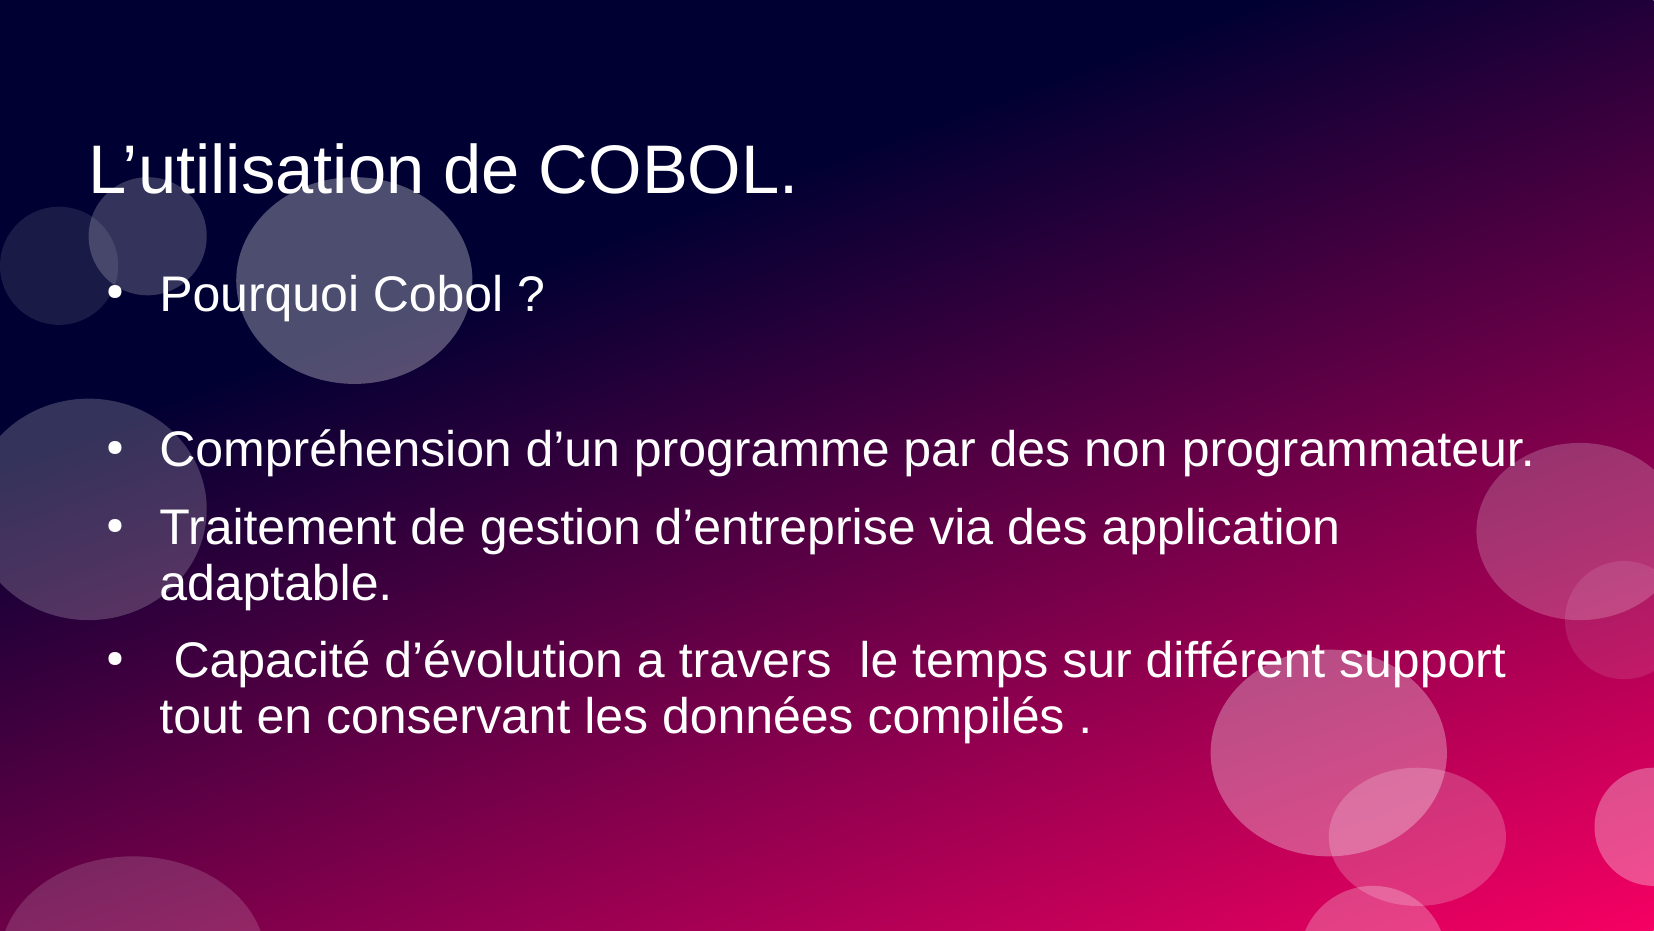

# L’utilisation de COBOL.
Pourquoi Cobol ?
Compréhension d’un programme par des non programmateur.
Traitement de gestion d’entreprise via des application adaptable.
 Capacité d’évolution a travers le temps sur différent support tout en conservant les données compilés .